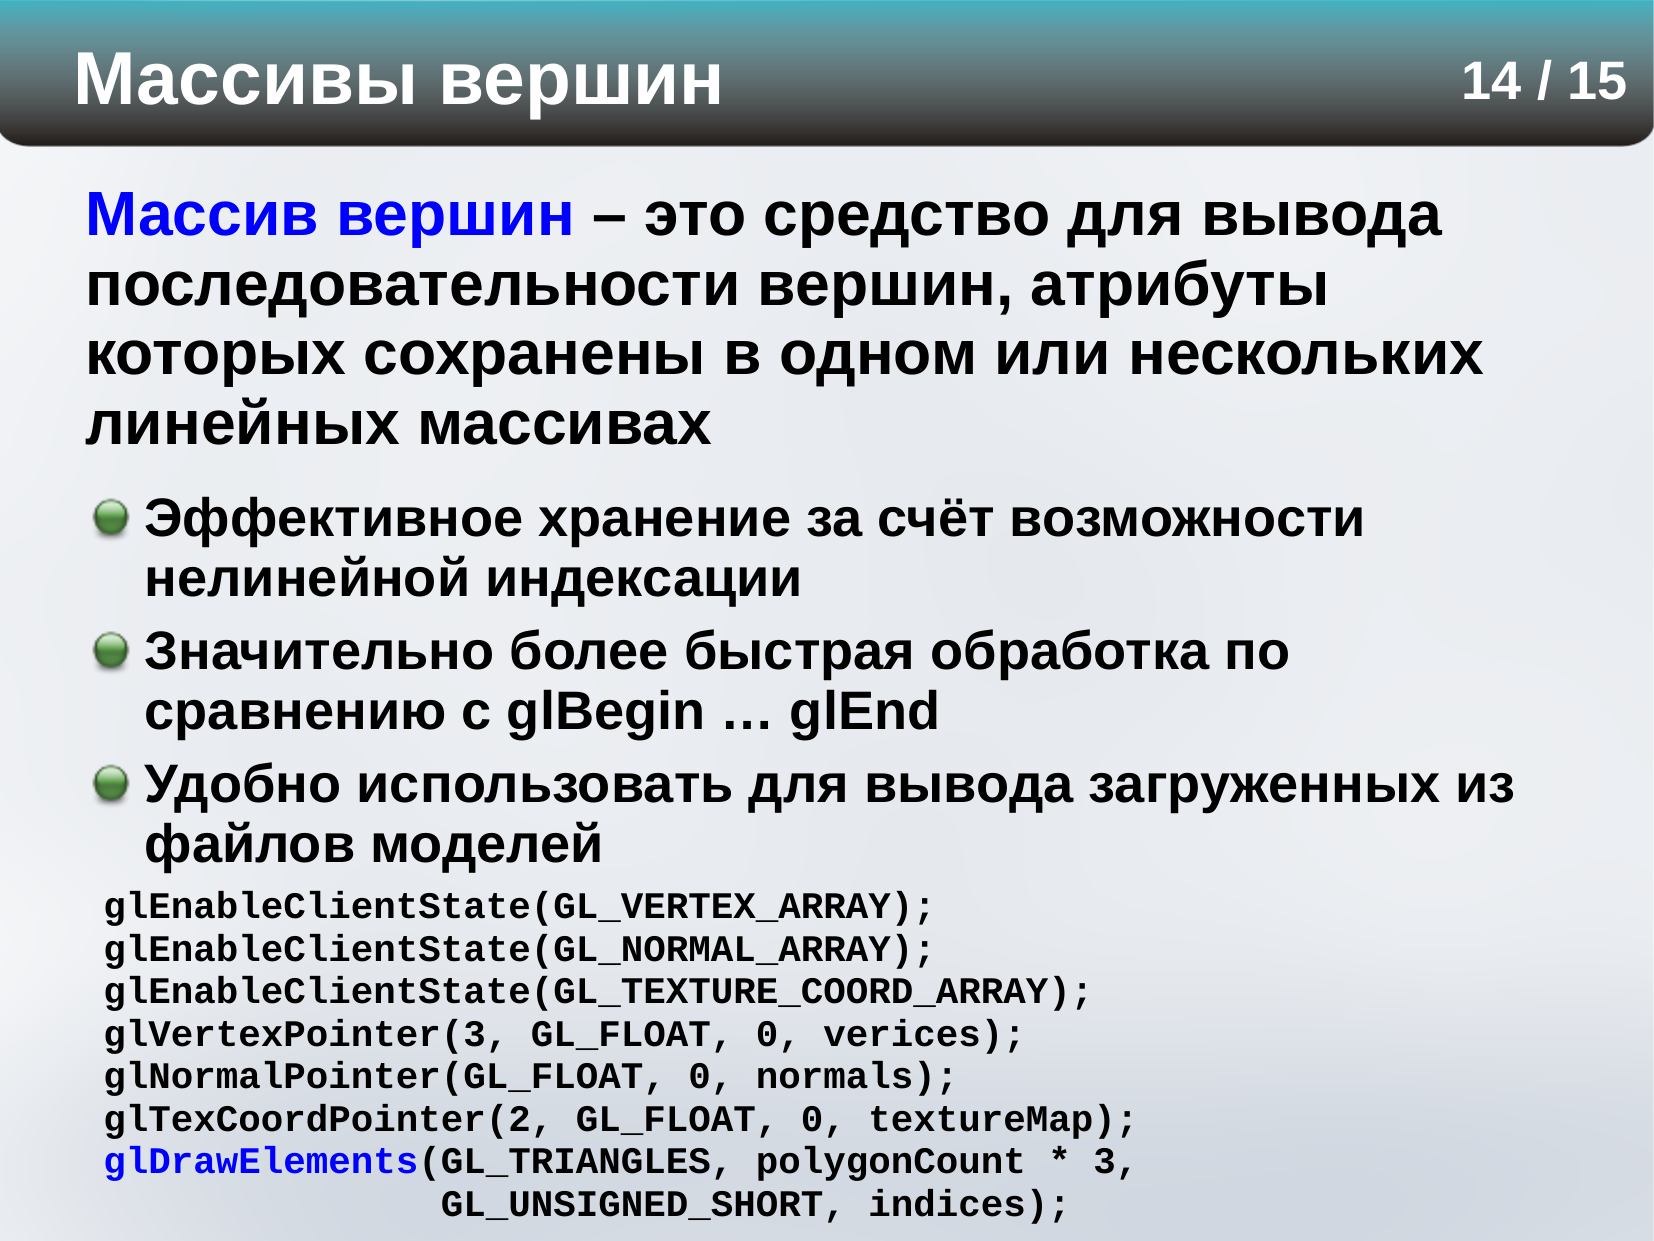

Массивы вершин
Массив вершин – это средство для вывода последовательности вершин, атрибуты которых сохранены в одном или нескольких линейных массивах
Эффективное хранение за счёт возможности нелинейной индексации
Значительно более быстрая обработка по сравнению с glBegin … glEnd
Удобно использовать для вывода загруженных из файлов моделей
glEnableClientState(GL_VERTEX_ARRAY);
glEnableClientState(GL_NORMAL_ARRAY);
glEnableClientState(GL_TEXTURE_COORD_ARRAY);
glVertexPointer(3, GL_FLOAT, 0, verices);
glNormalPointer(GL_FLOAT, 0, normals);
glTexCoordPointer(2, GL_FLOAT, 0, textureMap);
glDrawElements(GL_TRIANGLES, polygonCount * 3,
 GL_UNSIGNED_SHORT, indices);